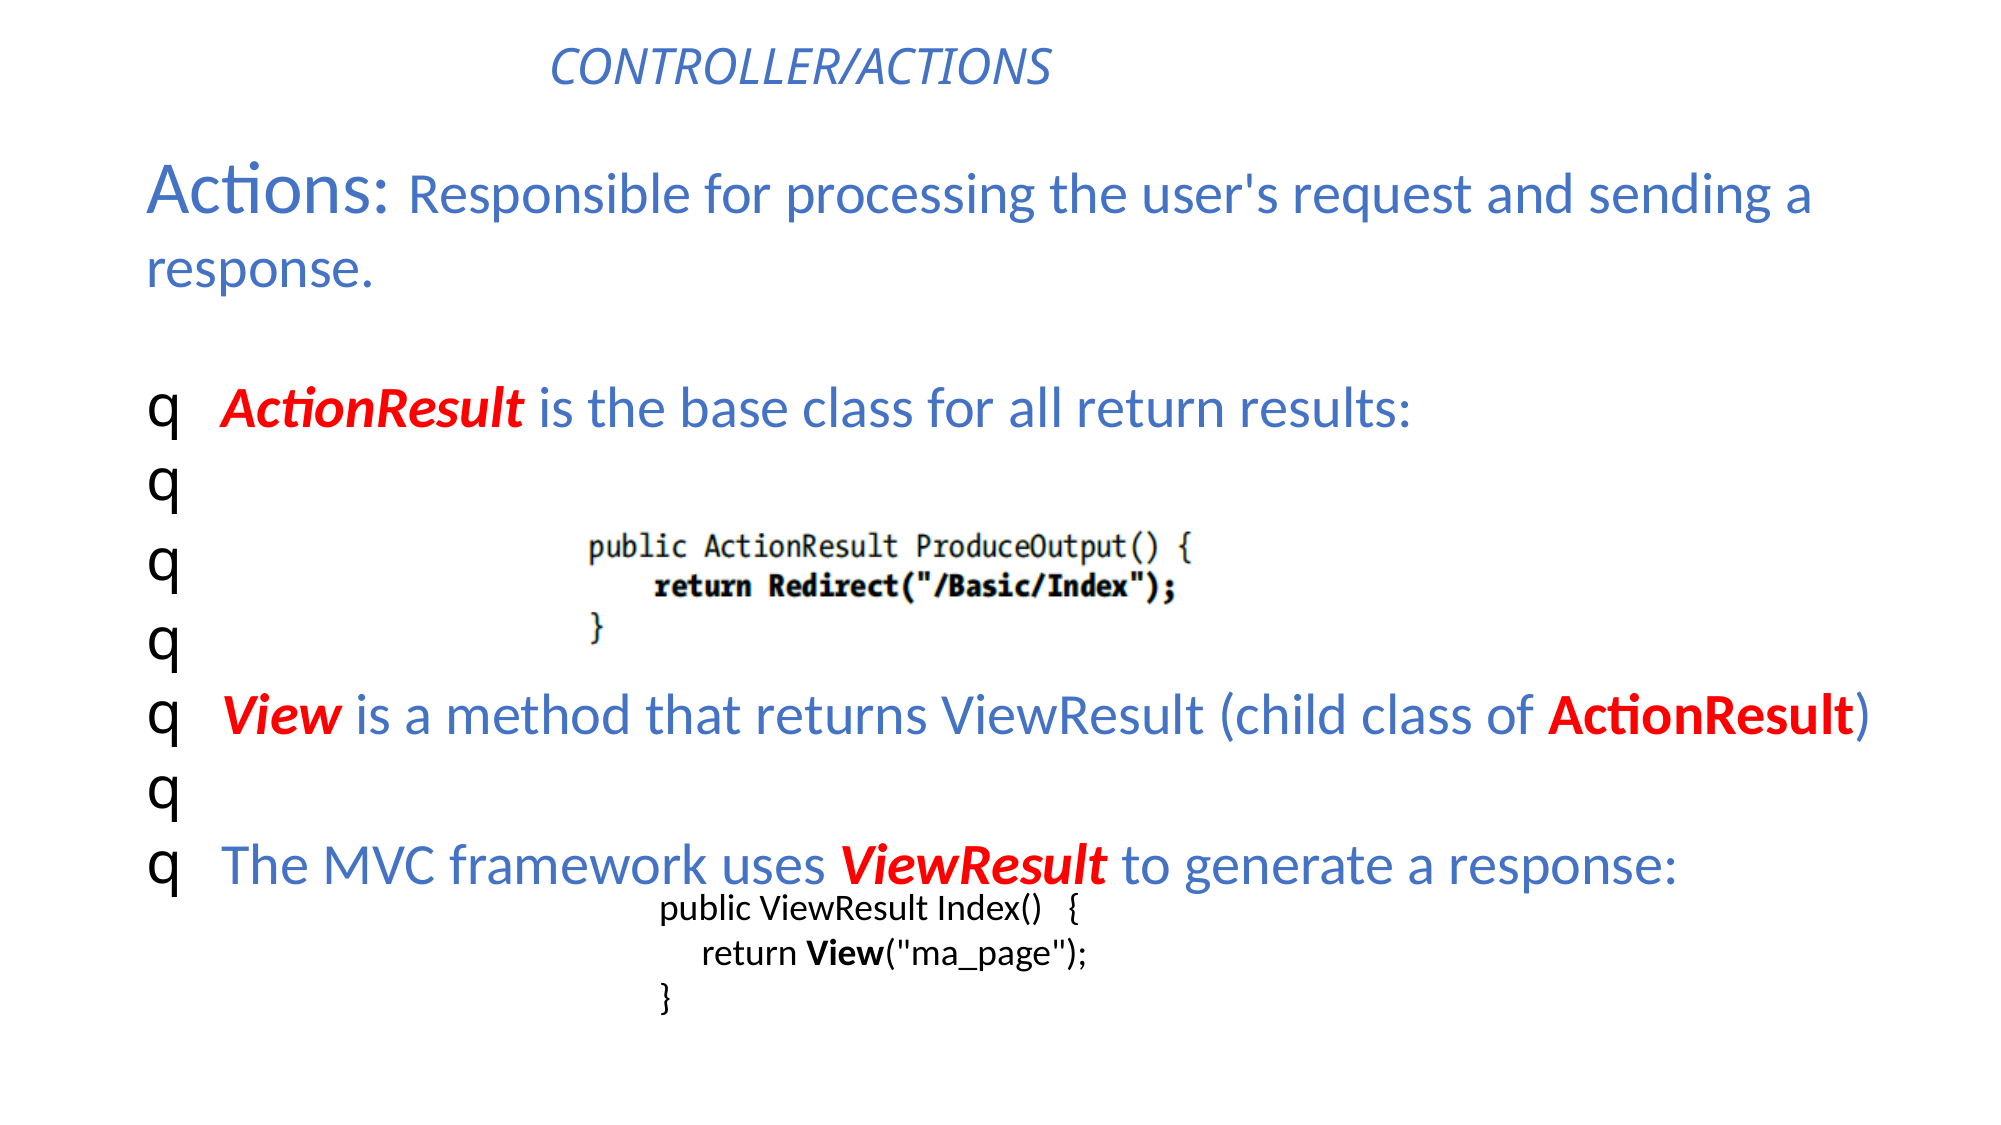

Controller/Actions
Actions: Responsible for processing the user's request and sending a response.
ActionResult is the base class for all return results:
View is a method that returns ViewResult (child class of ActionResult)
The MVC framework uses ViewResult to generate a response:
public ViewResult Index() {
 return View("ma_page");
}